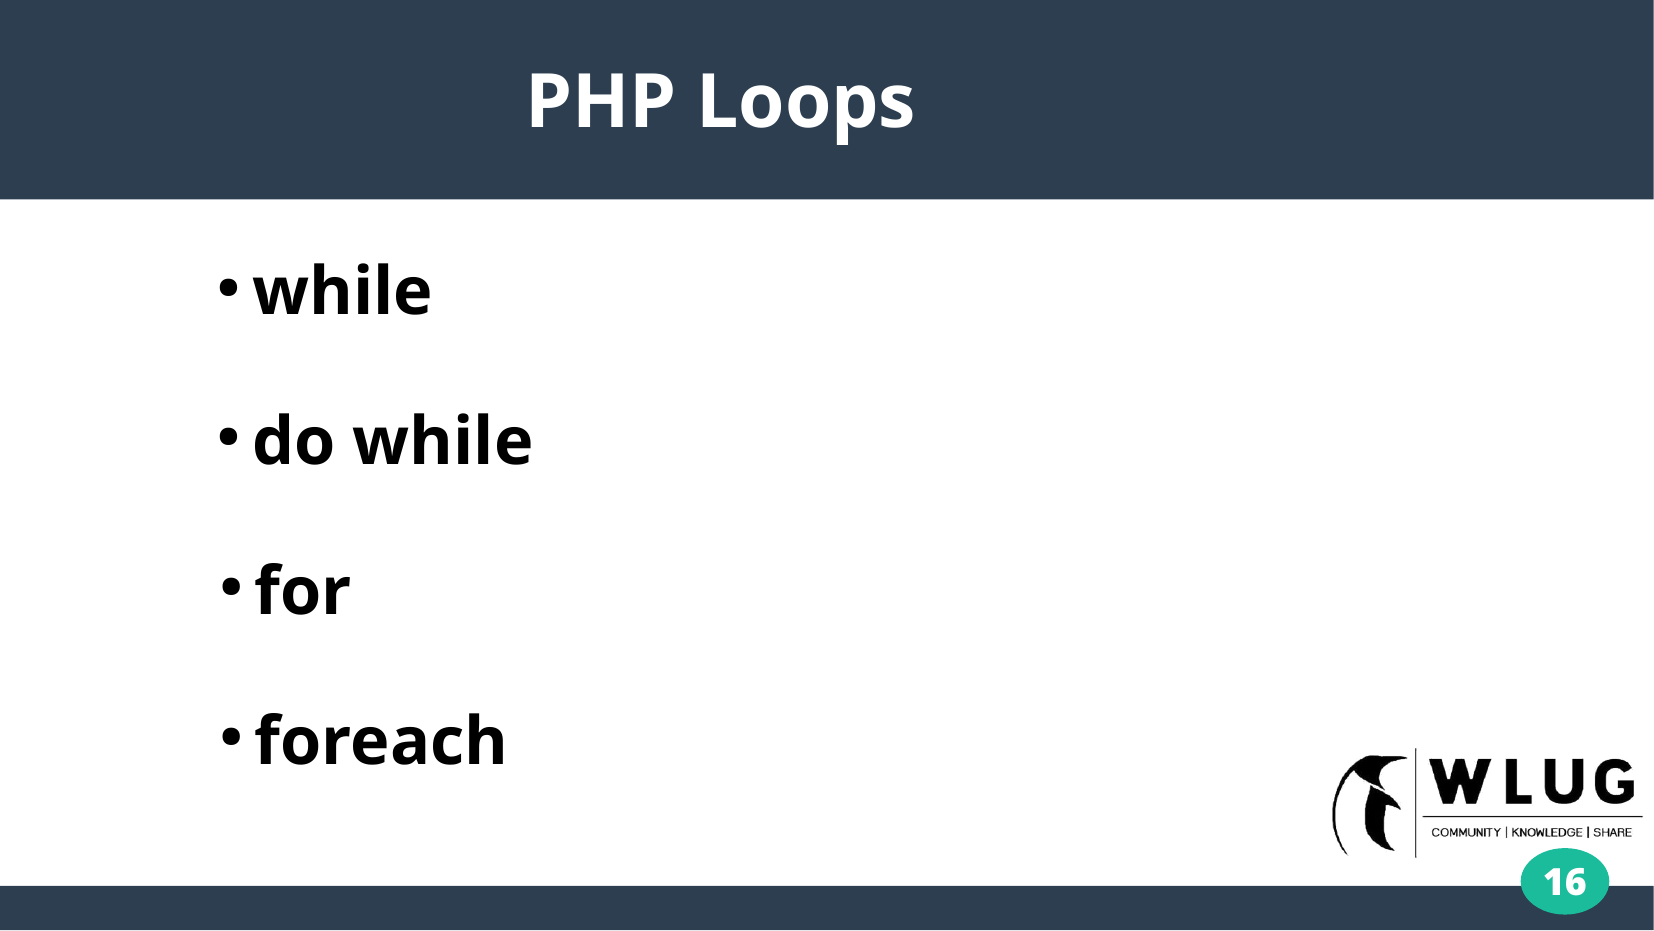

PHP Loops
while
do while
for
foreach
16